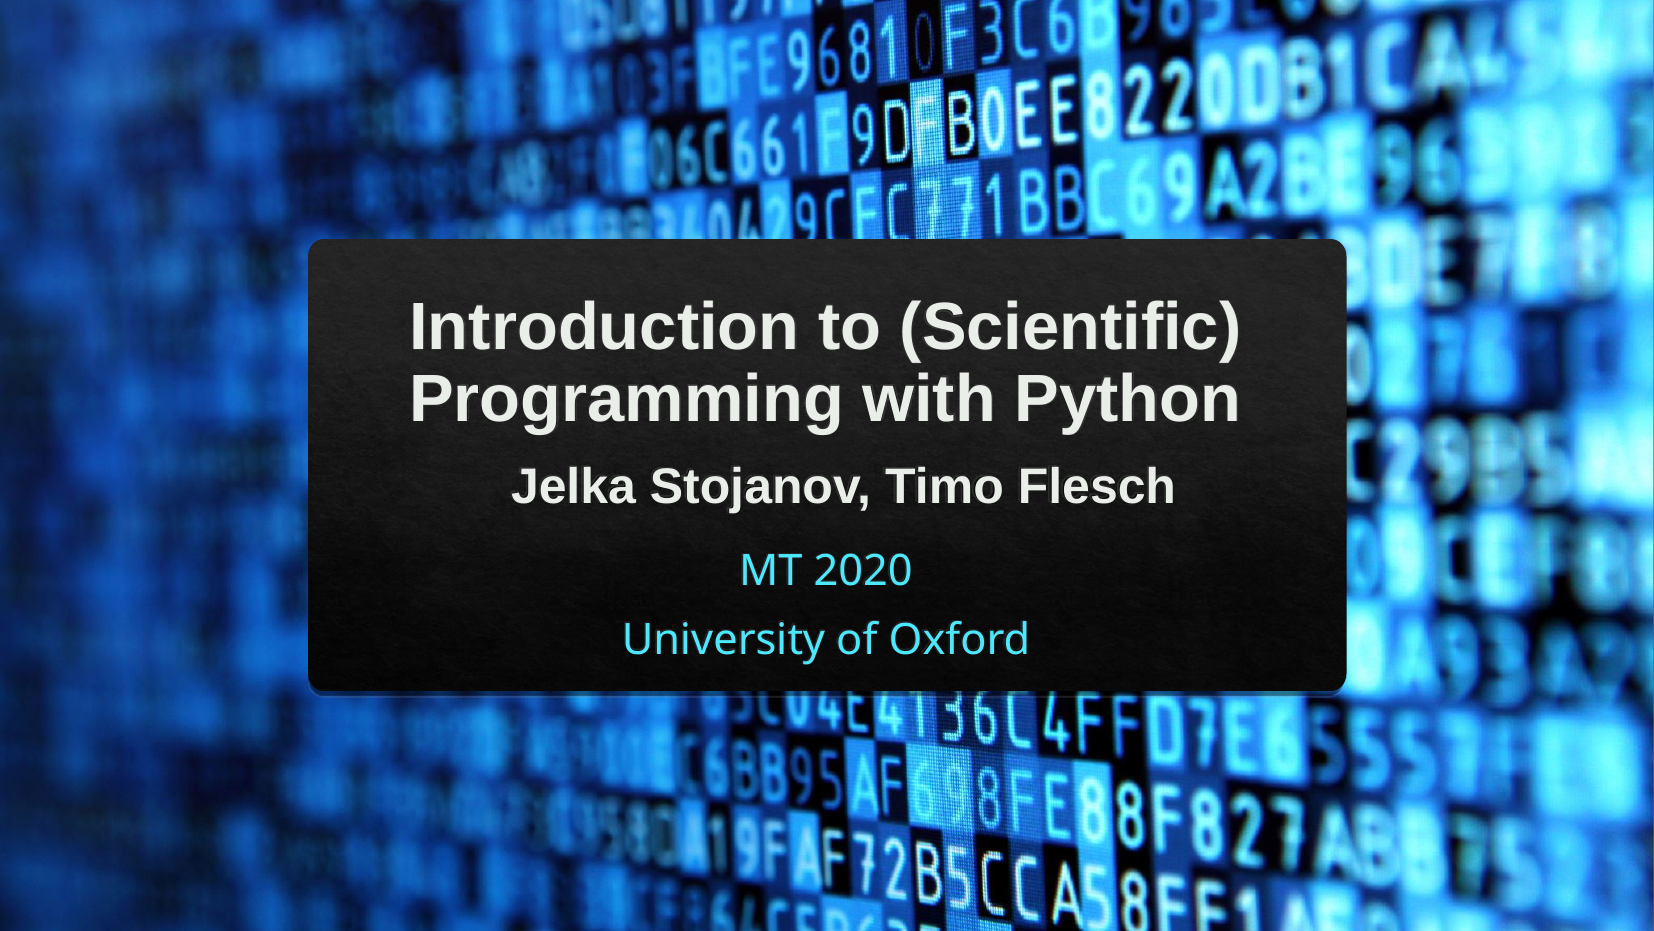

# Introduction to (Scientific) Programming with Python
 Jelka Stojanov, Timo Flesch
MT 2020
University of Oxford